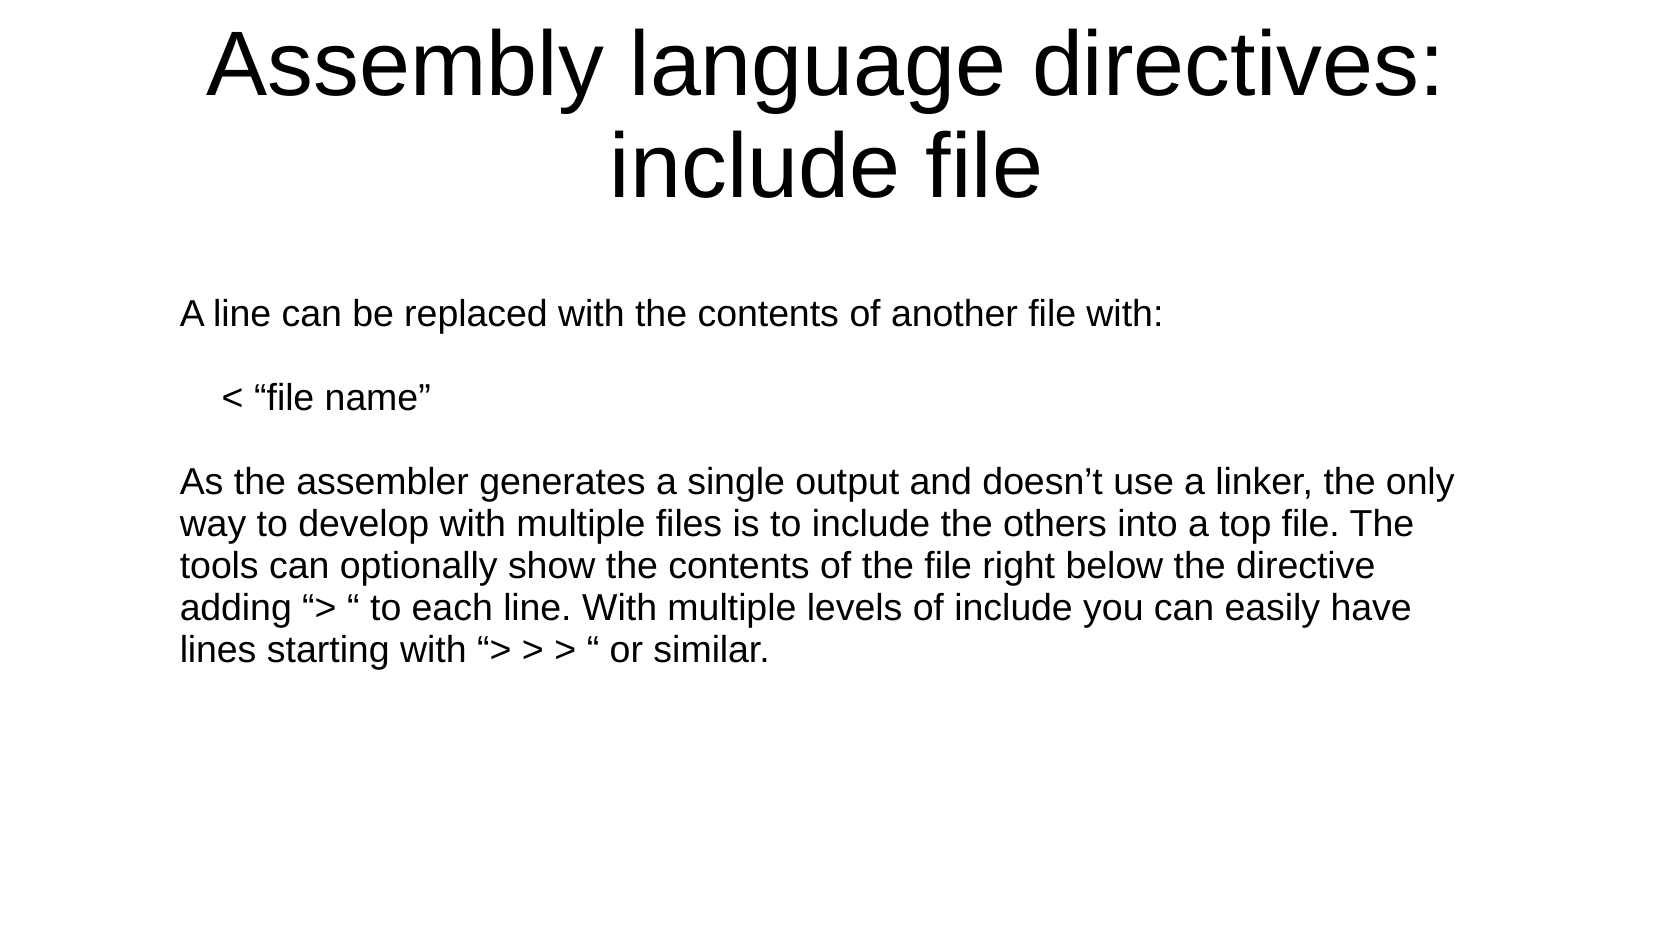

# Assembly language directives: include file
A line can be replaced with the contents of another file with:
 < “file name”
As the assembler generates a single output and doesn’t use a linker, the only way to develop with multiple files is to include the others into a top file. The tools can optionally show the contents of the file right below the directive adding “> “ to each line. With multiple levels of include you can easily have lines starting with “> > > “ or similar.